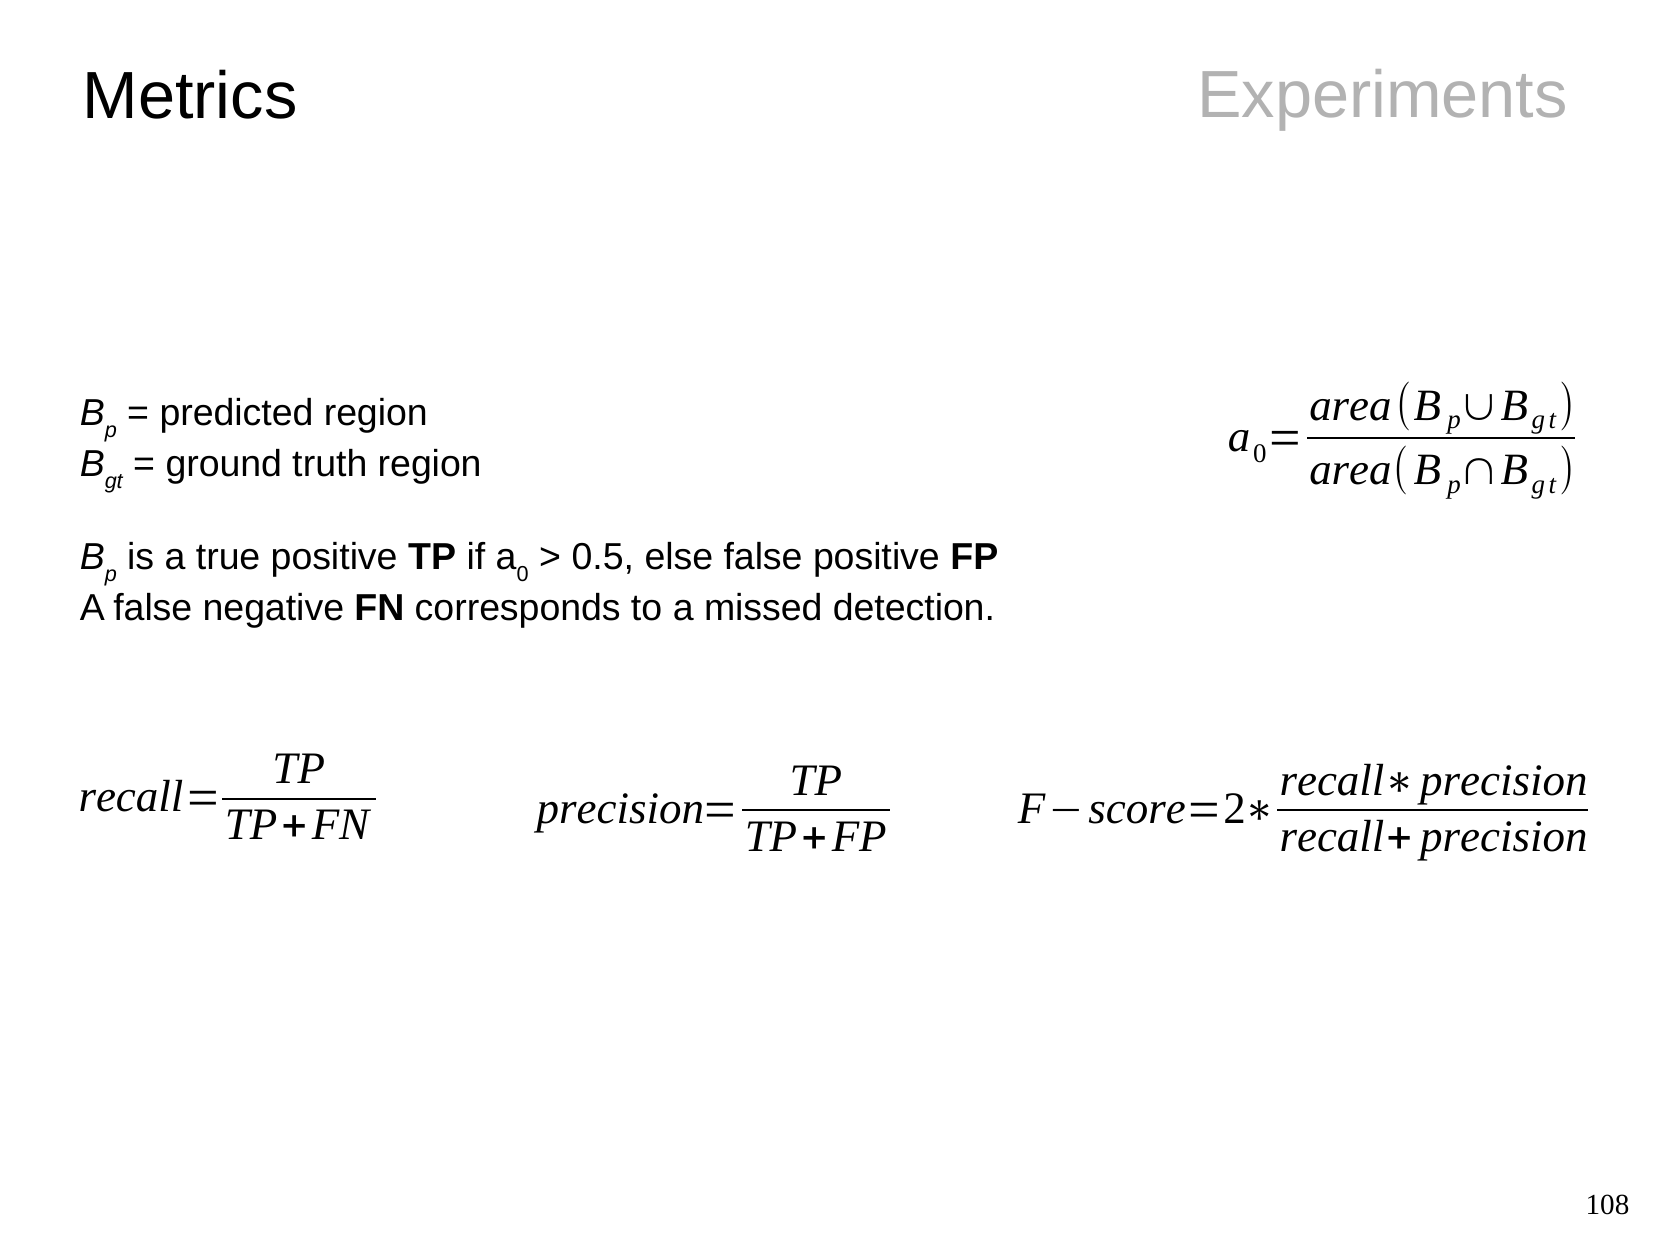

# Metrics
Bp = predicted region
Bgt = ground truth region
Bp is a true positive TP if a0 > 0.5, else false positive FP
A false negative FN corresponds to a missed detection.
108